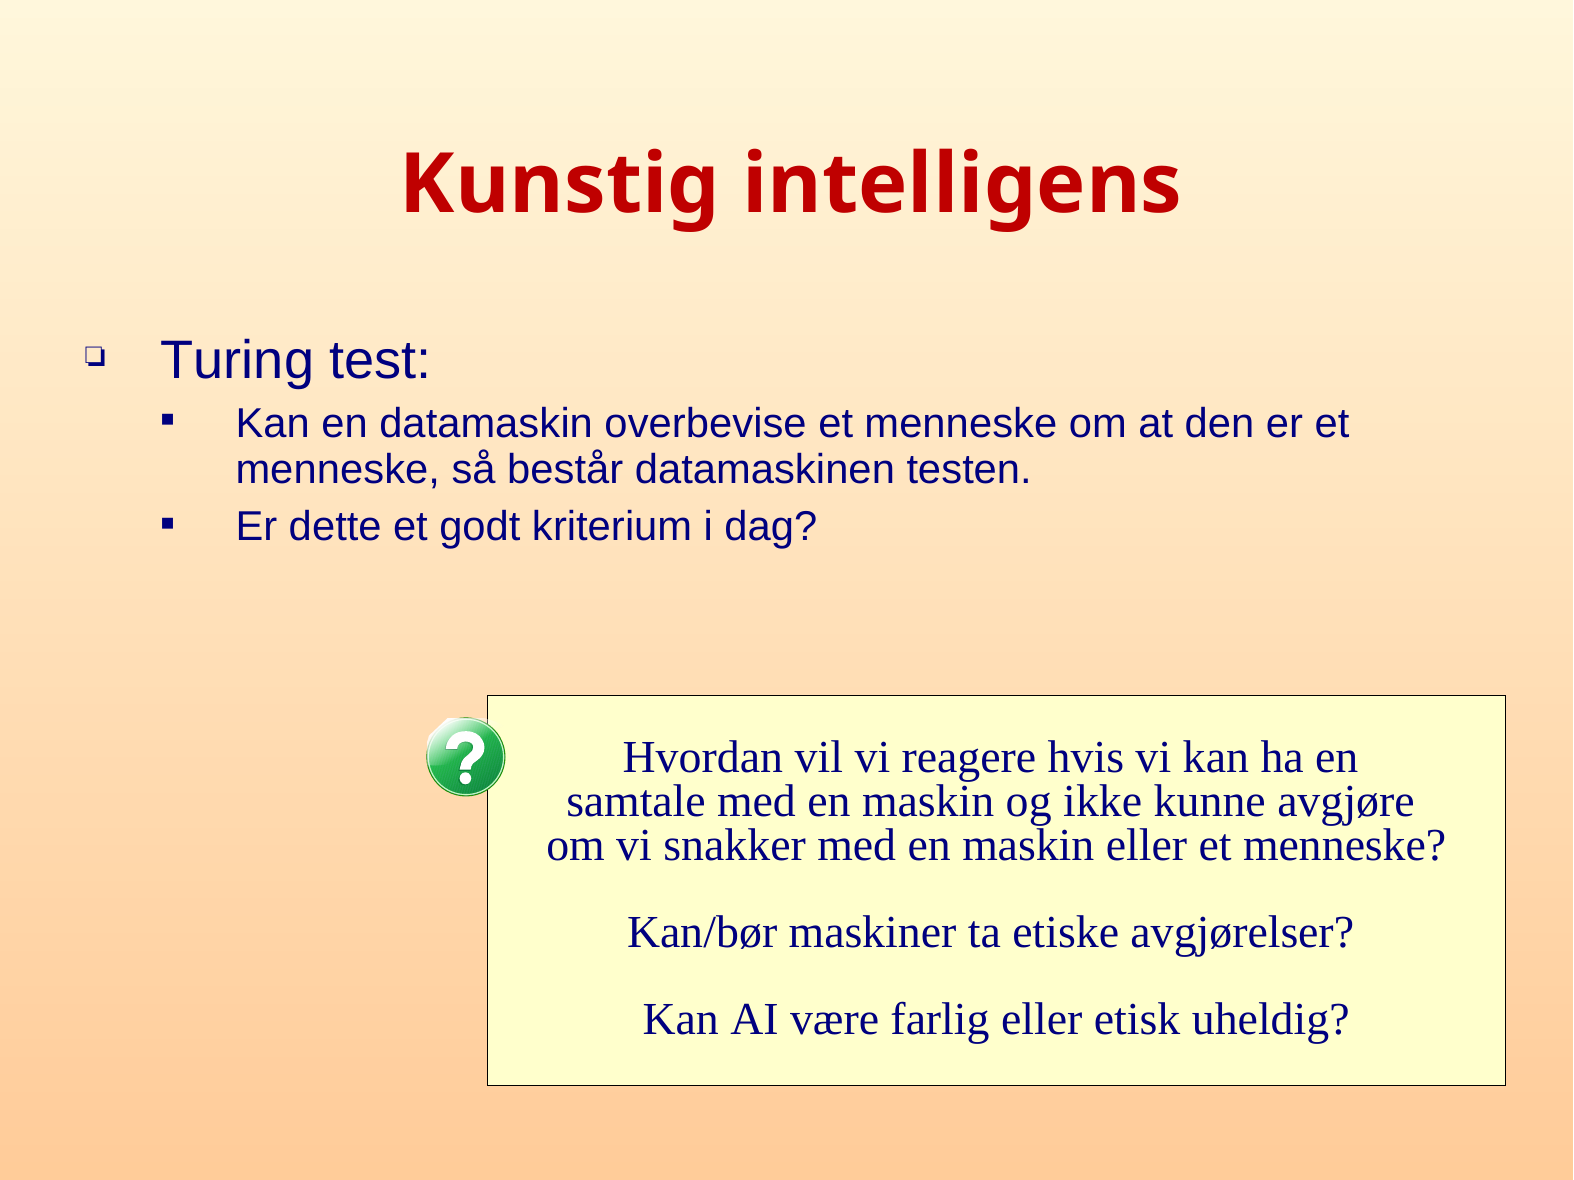

# Kunstig intelligens
Turing test:
Kan en datamaskin overbevise et menneske om at den er et menneske, så består datamaskinen testen.
Er dette et godt kriterium i dag?
Hvordan vil vi reagere hvis vi kan ha en
samtale med en maskin og ikke kunne avgjøre
om vi snakker med en maskin eller et menneske?
Kan/bør maskiner ta etiske avgjørelser?
Kan AI være farlig eller etisk uheldig?